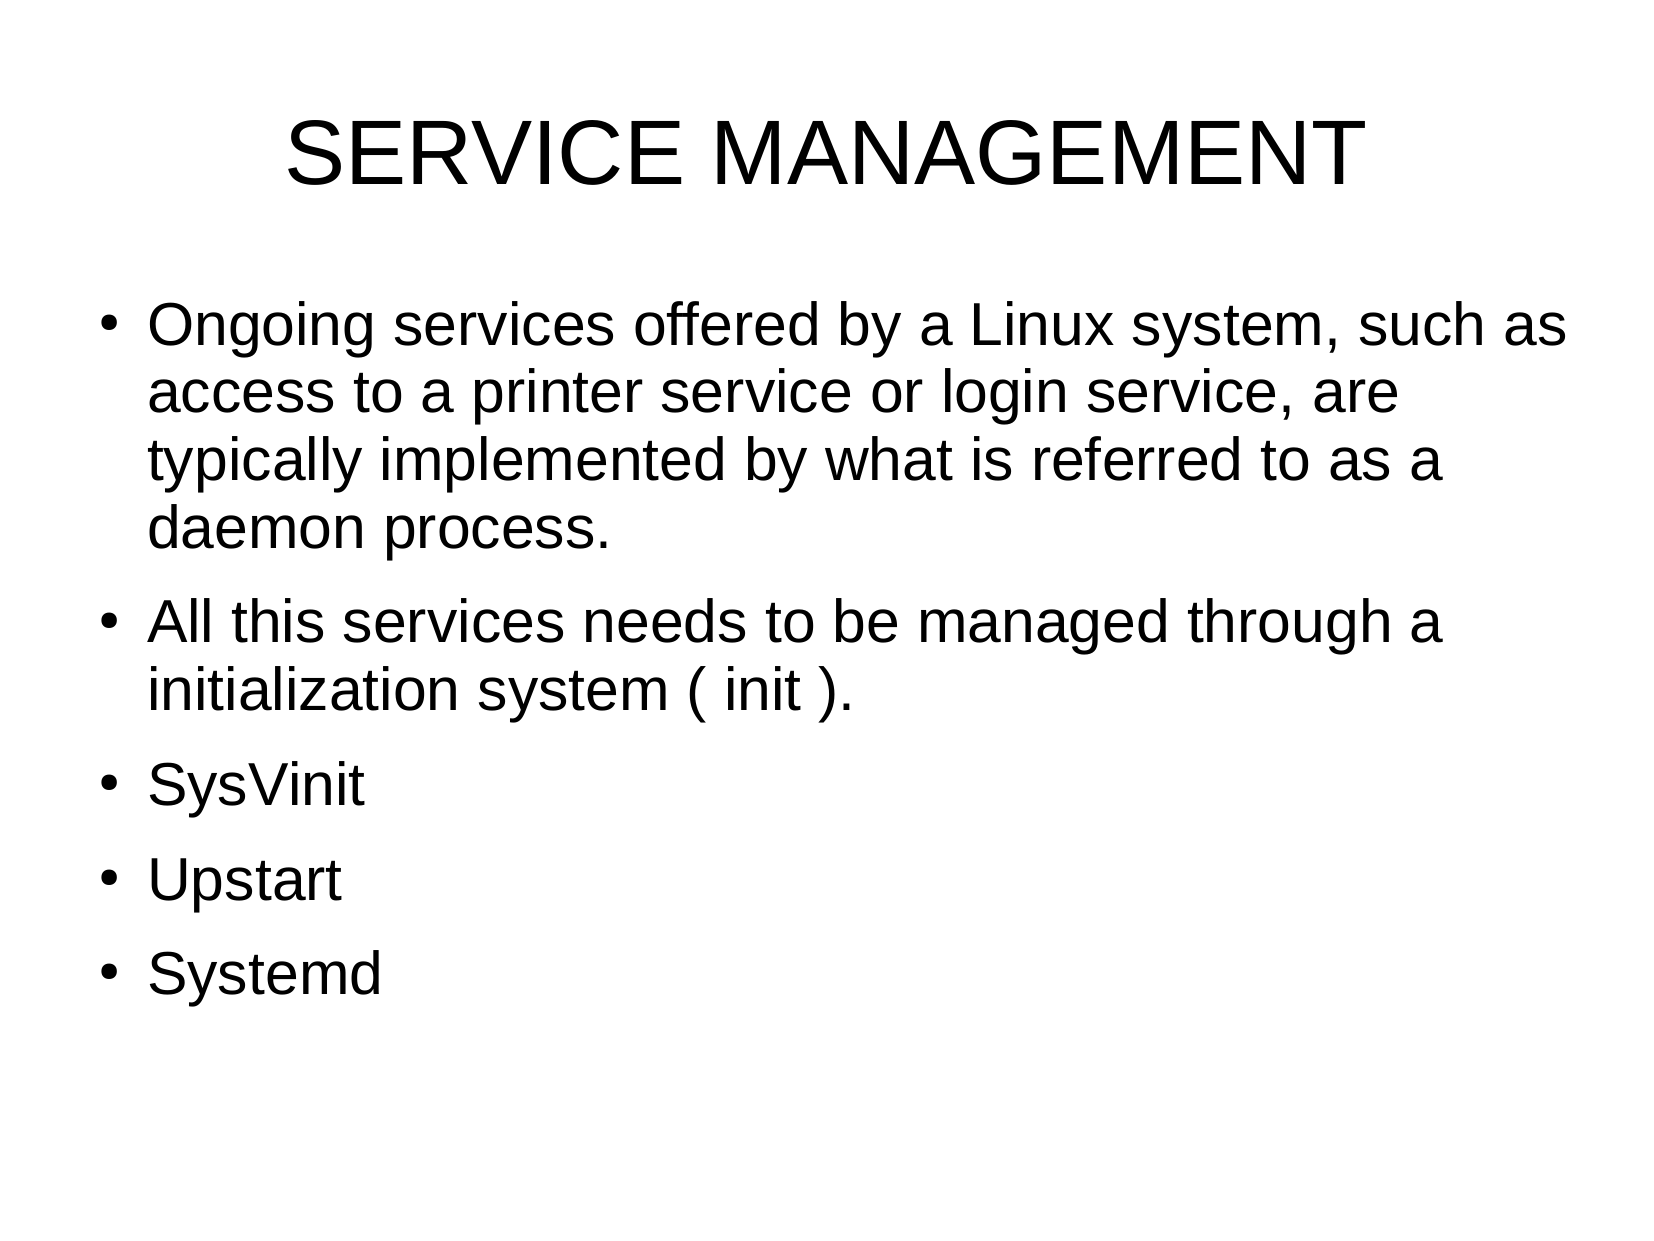

# SERVICE MANAGEMENT
Ongoing services offered by a Linux system, such as access to a printer service or login service, are typically implemented by what is referred to as a daemon process.
All this services needs to be managed through a initialization system ( init ).
SysVinit
Upstart
Systemd